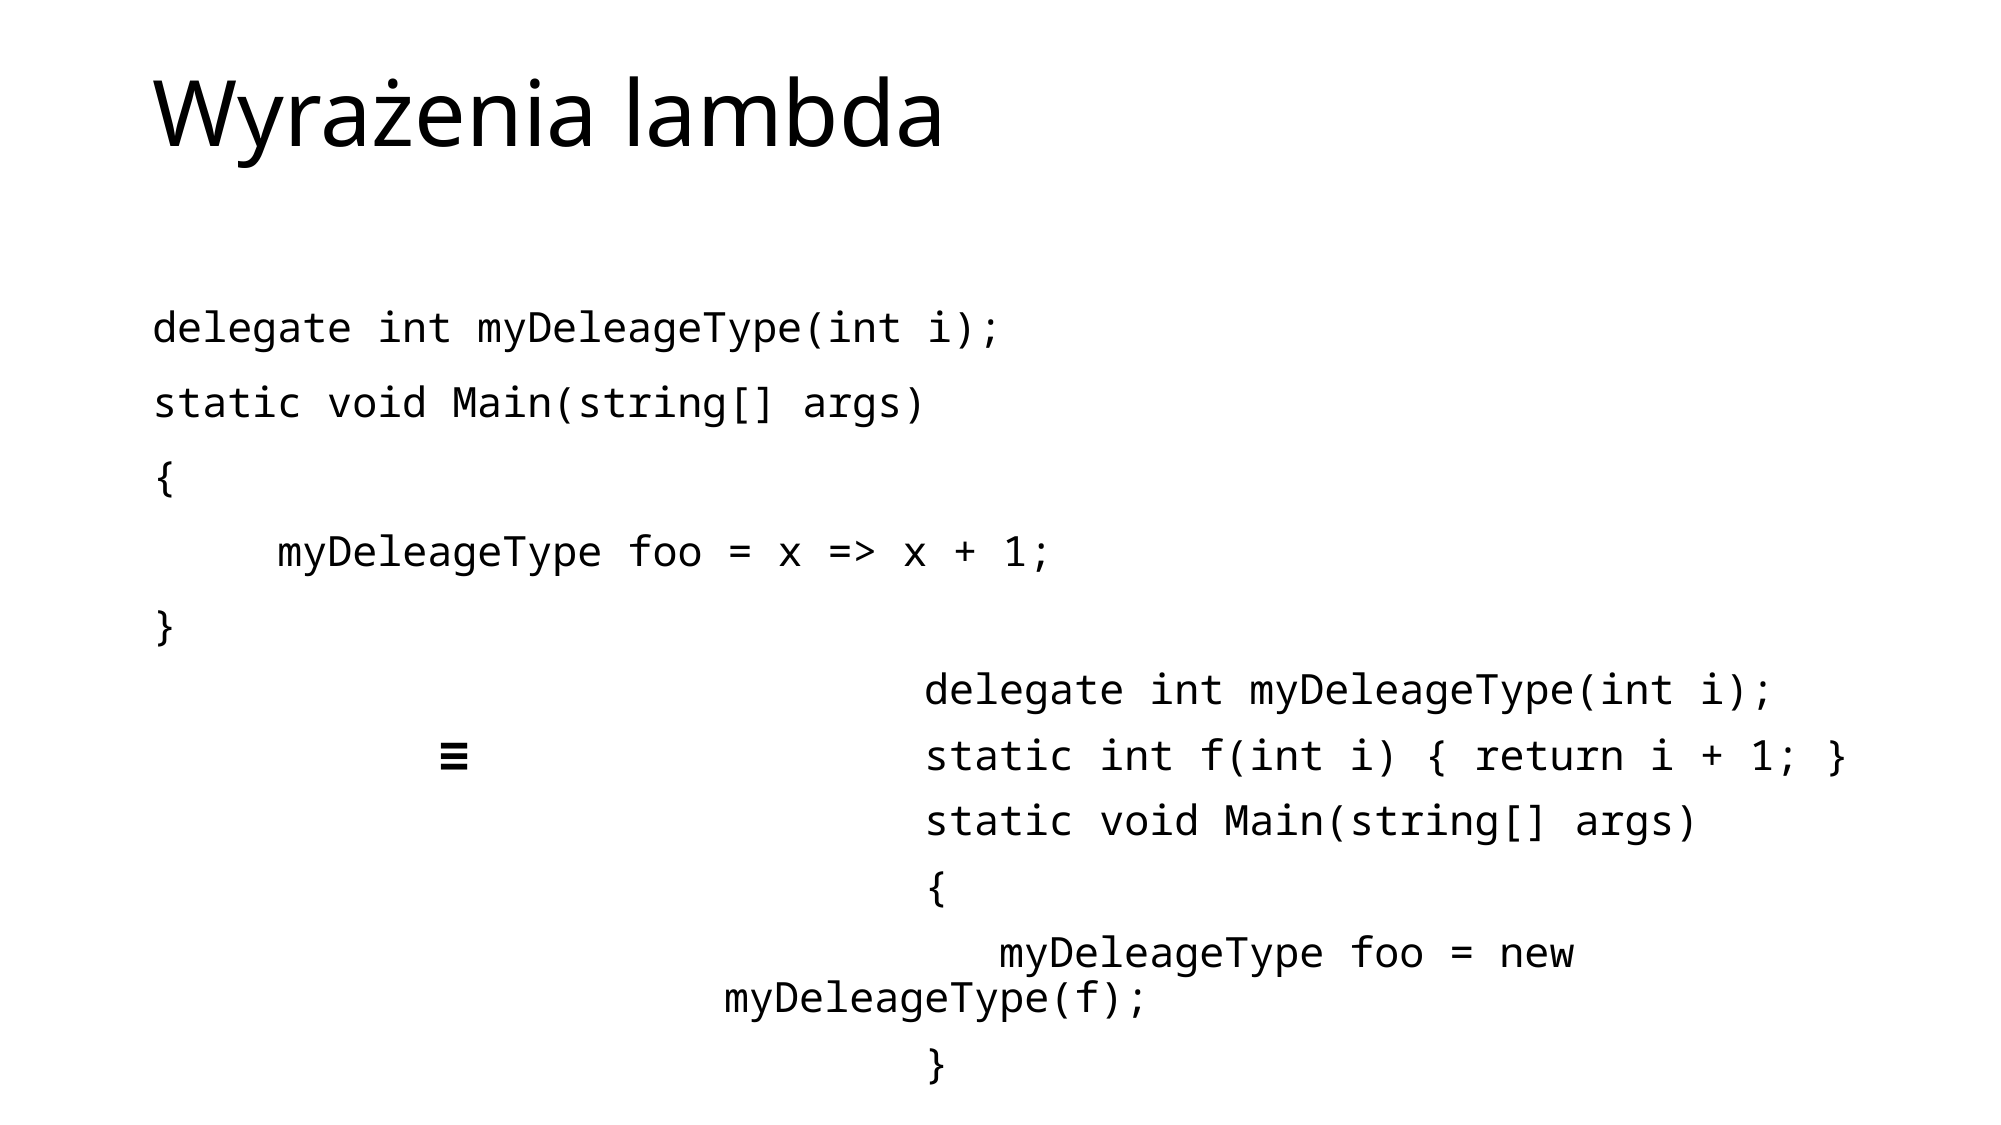

# Wyrażenia lambda
delegate int myDeleageType(int i);
static void Main(string[] args)
{
 myDeleageType foo = x => x + 1;
}
 delegate int myDeleageType(int i);
 static int f(int i) { return i + 1; }
 static void Main(string[] args)
 {
 myDeleageType foo = new myDeleageType(f);
 }
≡